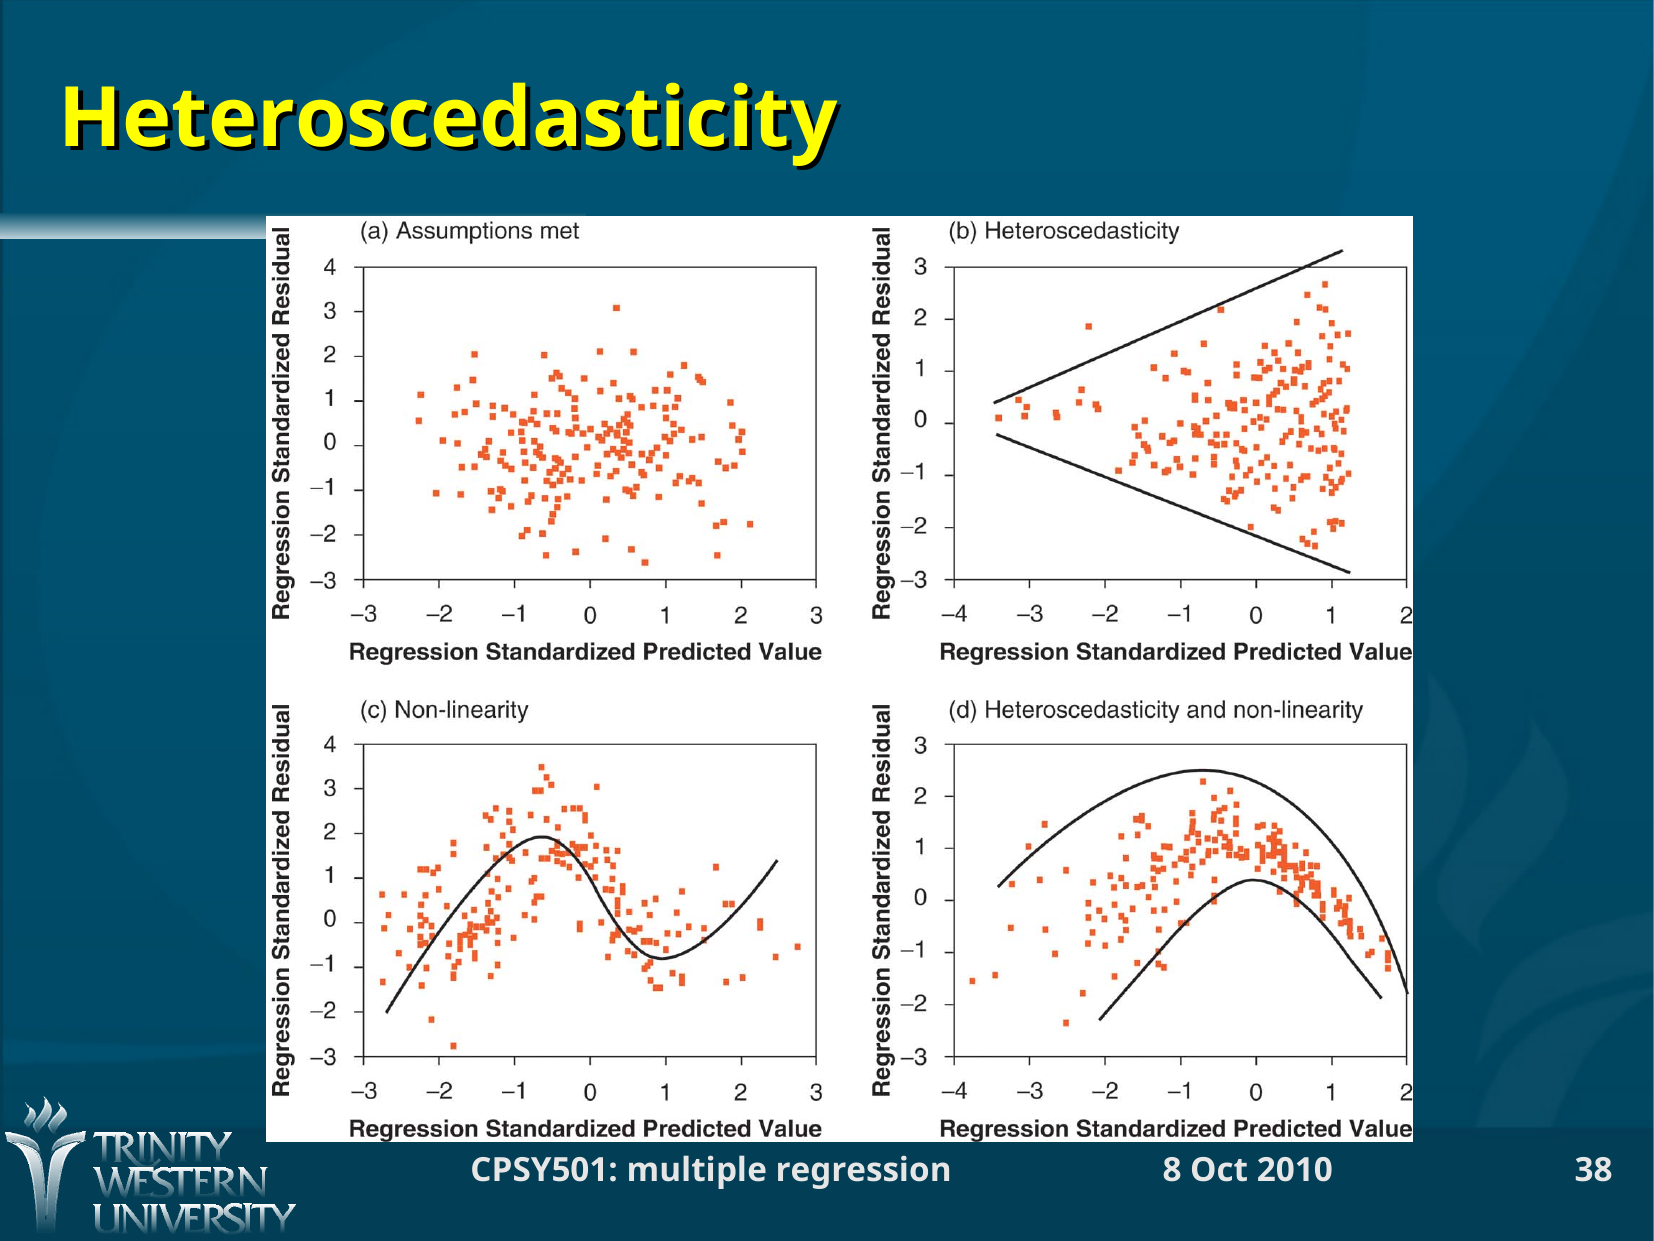

# Heteroscedasticity
CPSY501: multiple regression
8 Oct 2010
38